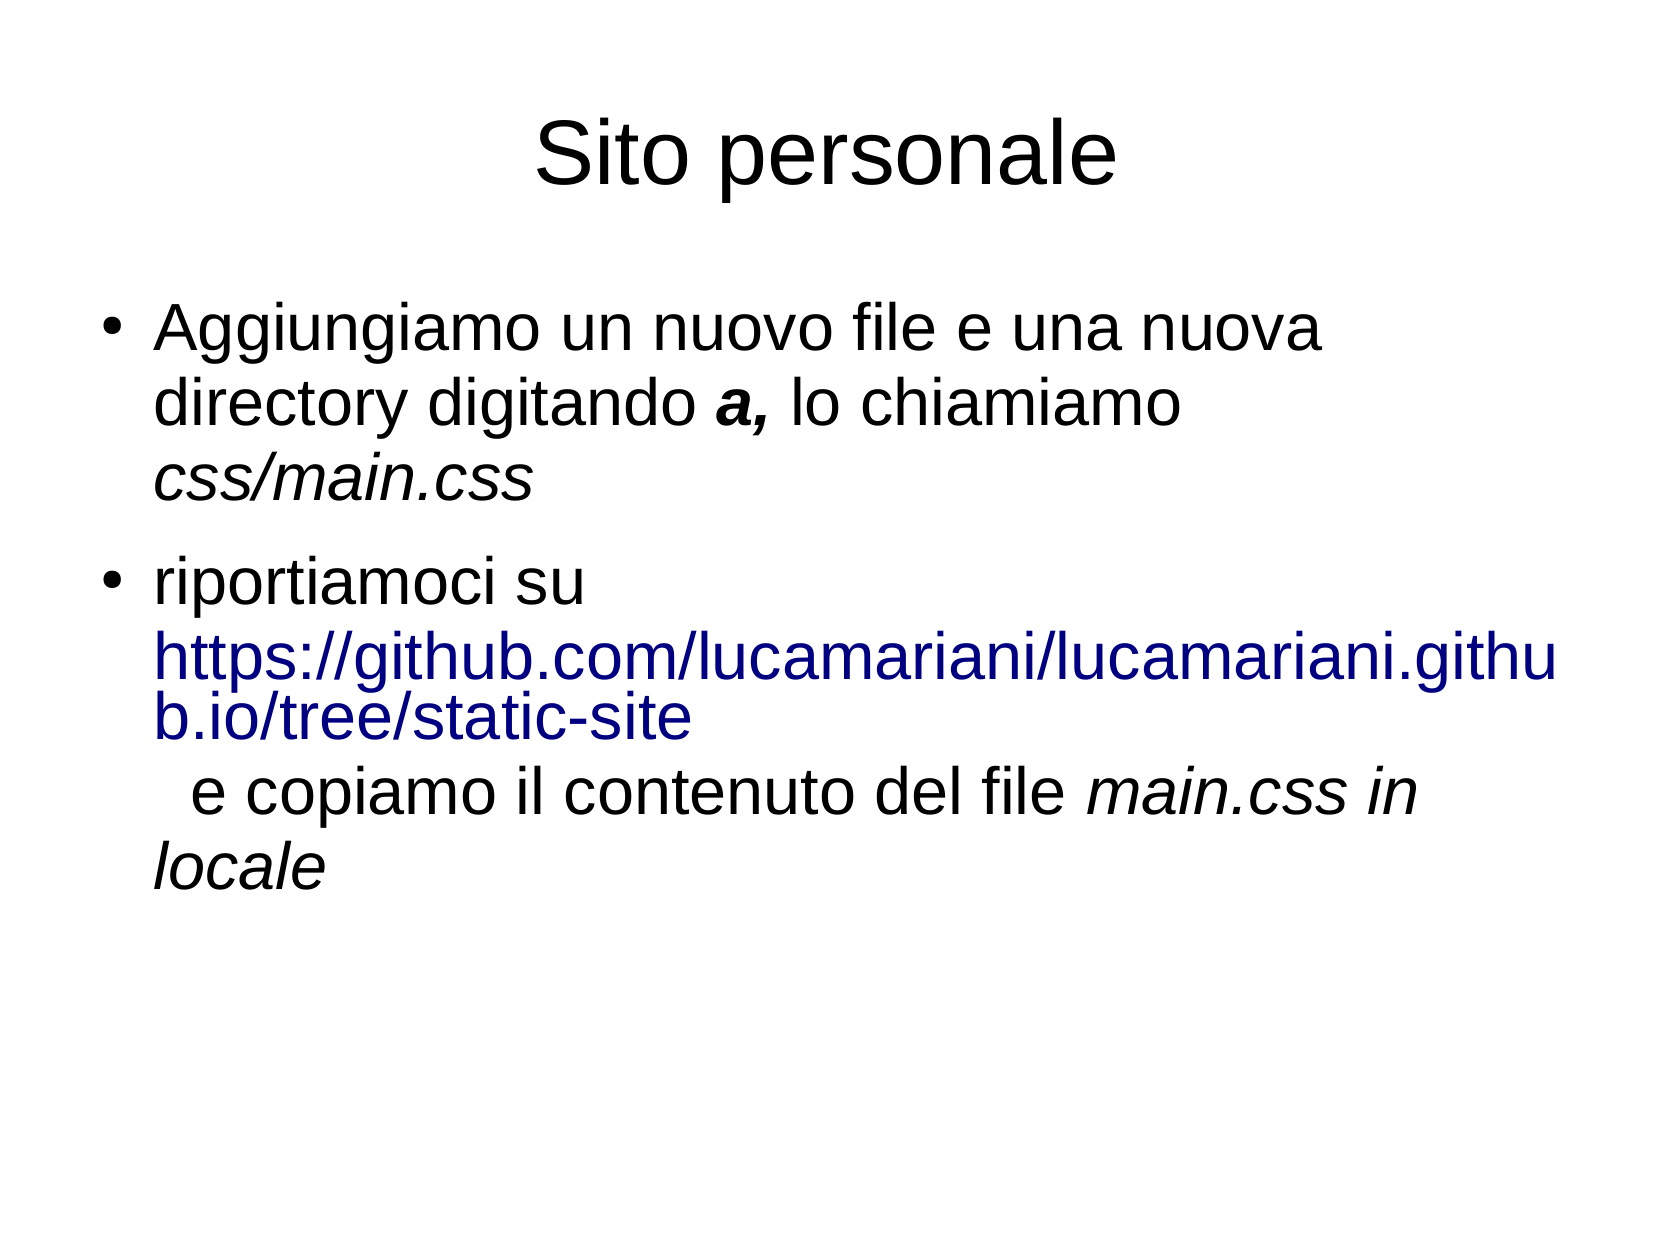

# Sito personale
Aggiungiamo un nuovo file e una nuova directory digitando a, lo chiamiamo css/main.css
riportiamoci su https://github.com/lucamariani/lucamariani.github.io/tree/static-site e copiamo il contenuto del file main.css in locale